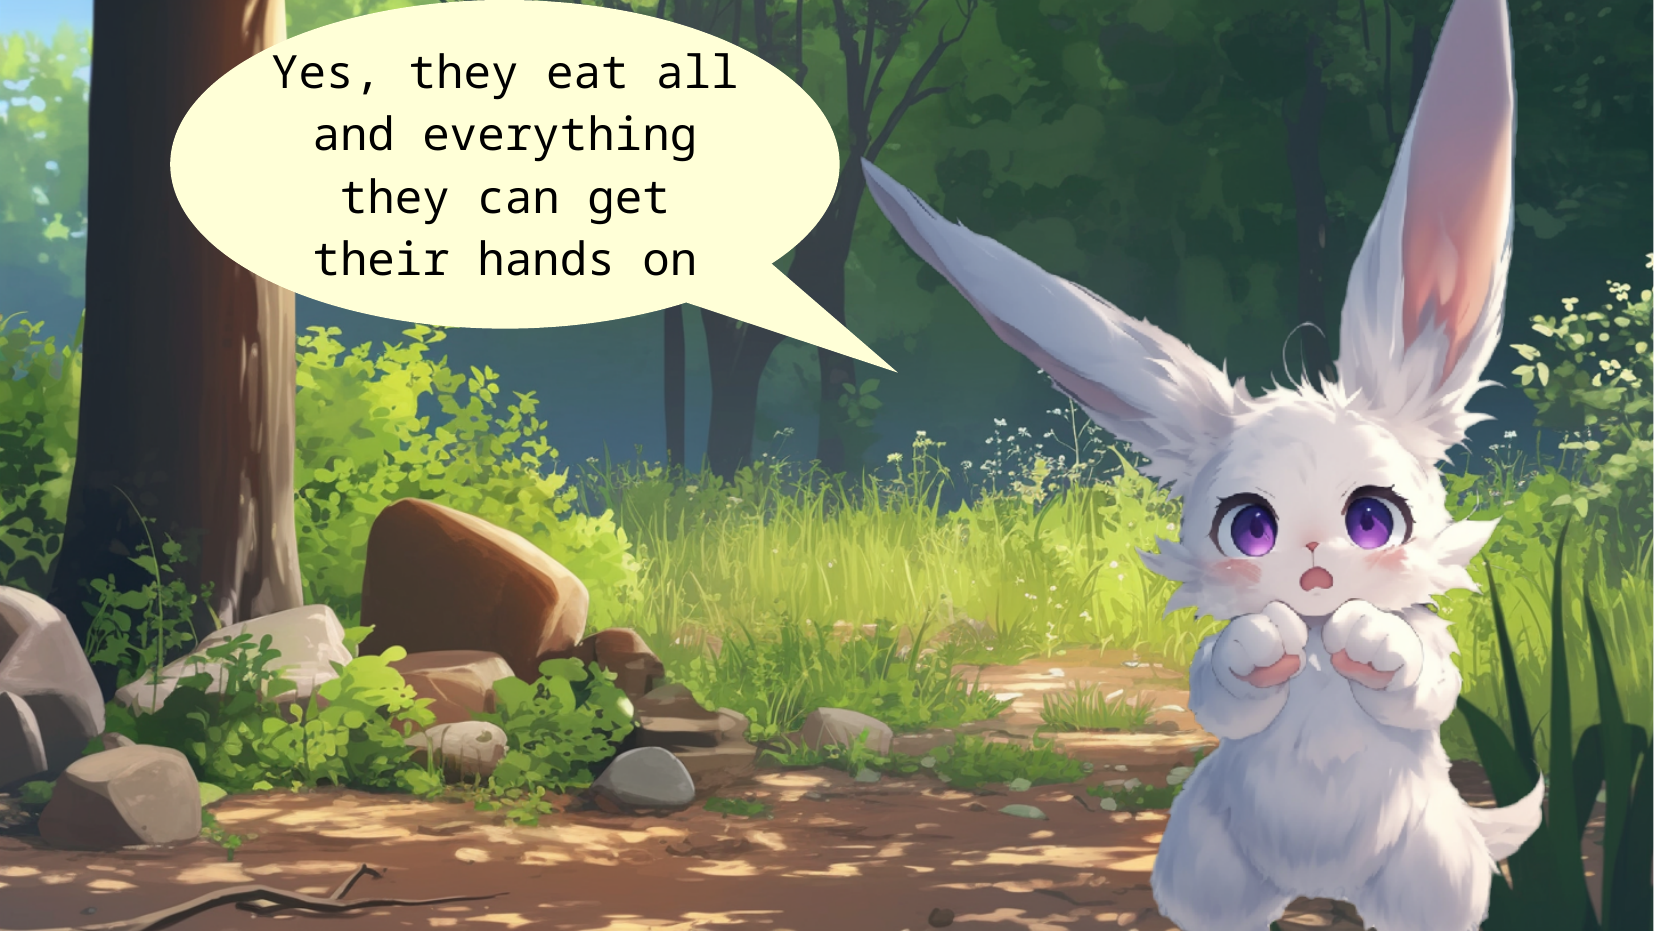

Yes, they eat all and everything they can get
their hands on